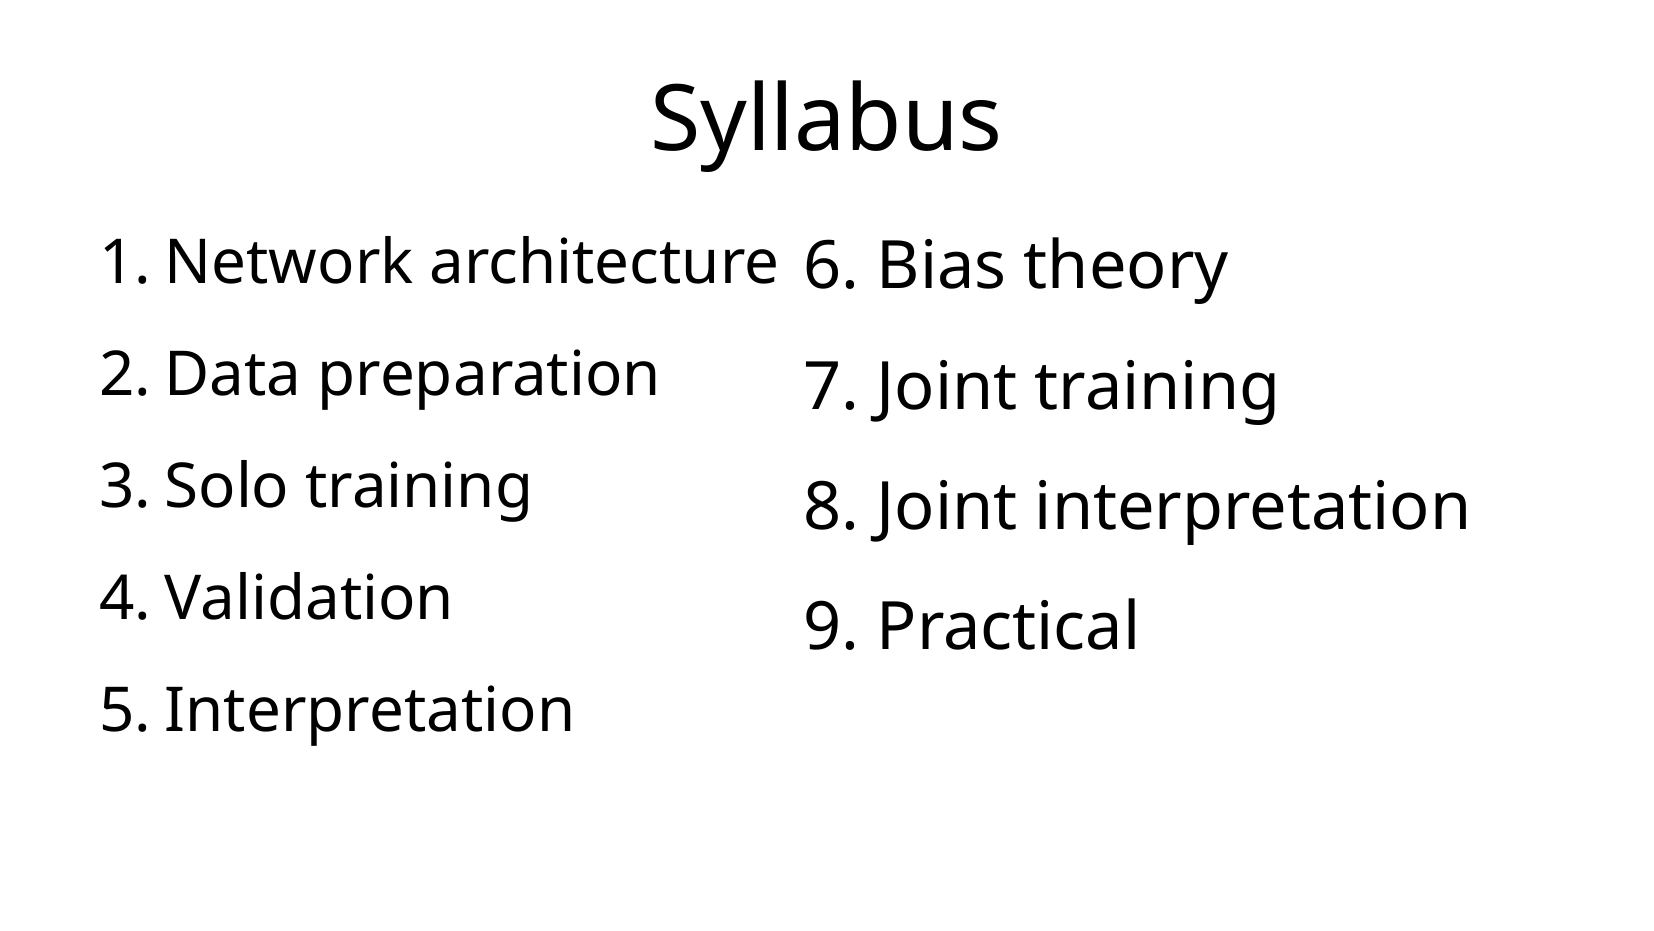

# Syllabus
 Network architecture
 Data preparation
 Solo training
 Validation
 Interpretation
 Bias theory
 Joint training
 Joint interpretation
 Practical